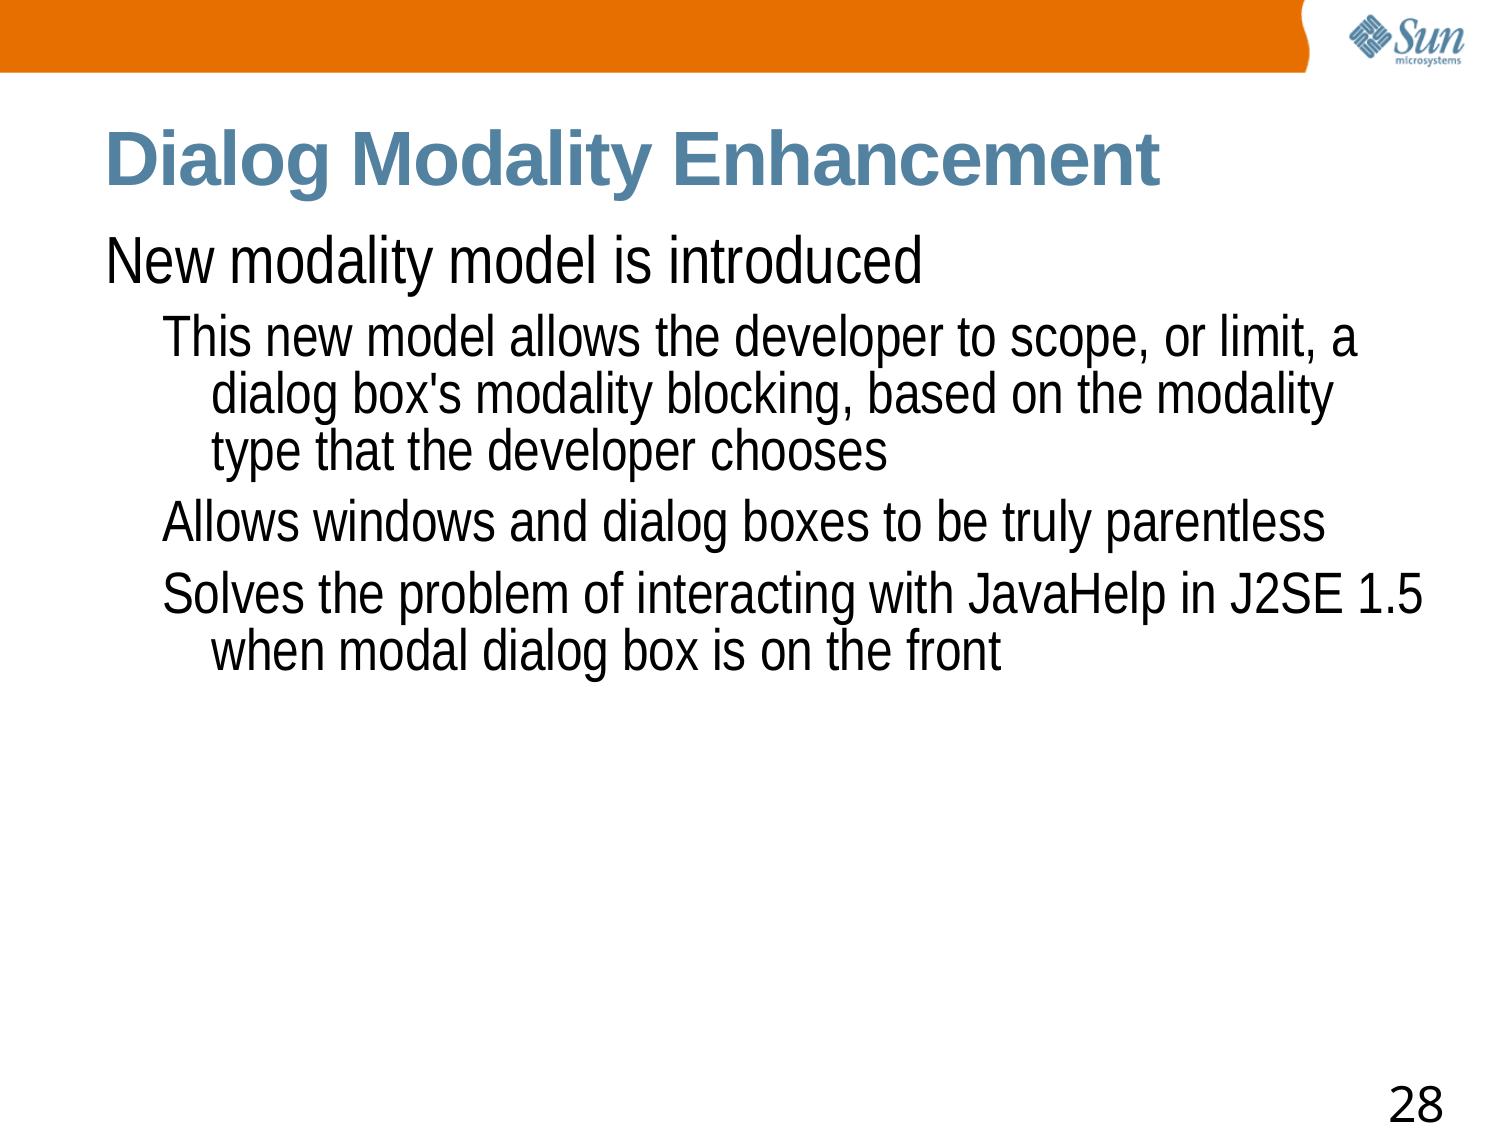

# Dialog Modality Enhancement
New modality model is introduced
This new model allows the developer to scope, or limit, a dialog box's modality blocking, based on the modality type that the developer chooses
Allows windows and dialog boxes to be truly parentless
Solves the problem of interacting with JavaHelp in J2SE 1.5 when modal dialog box is on the front